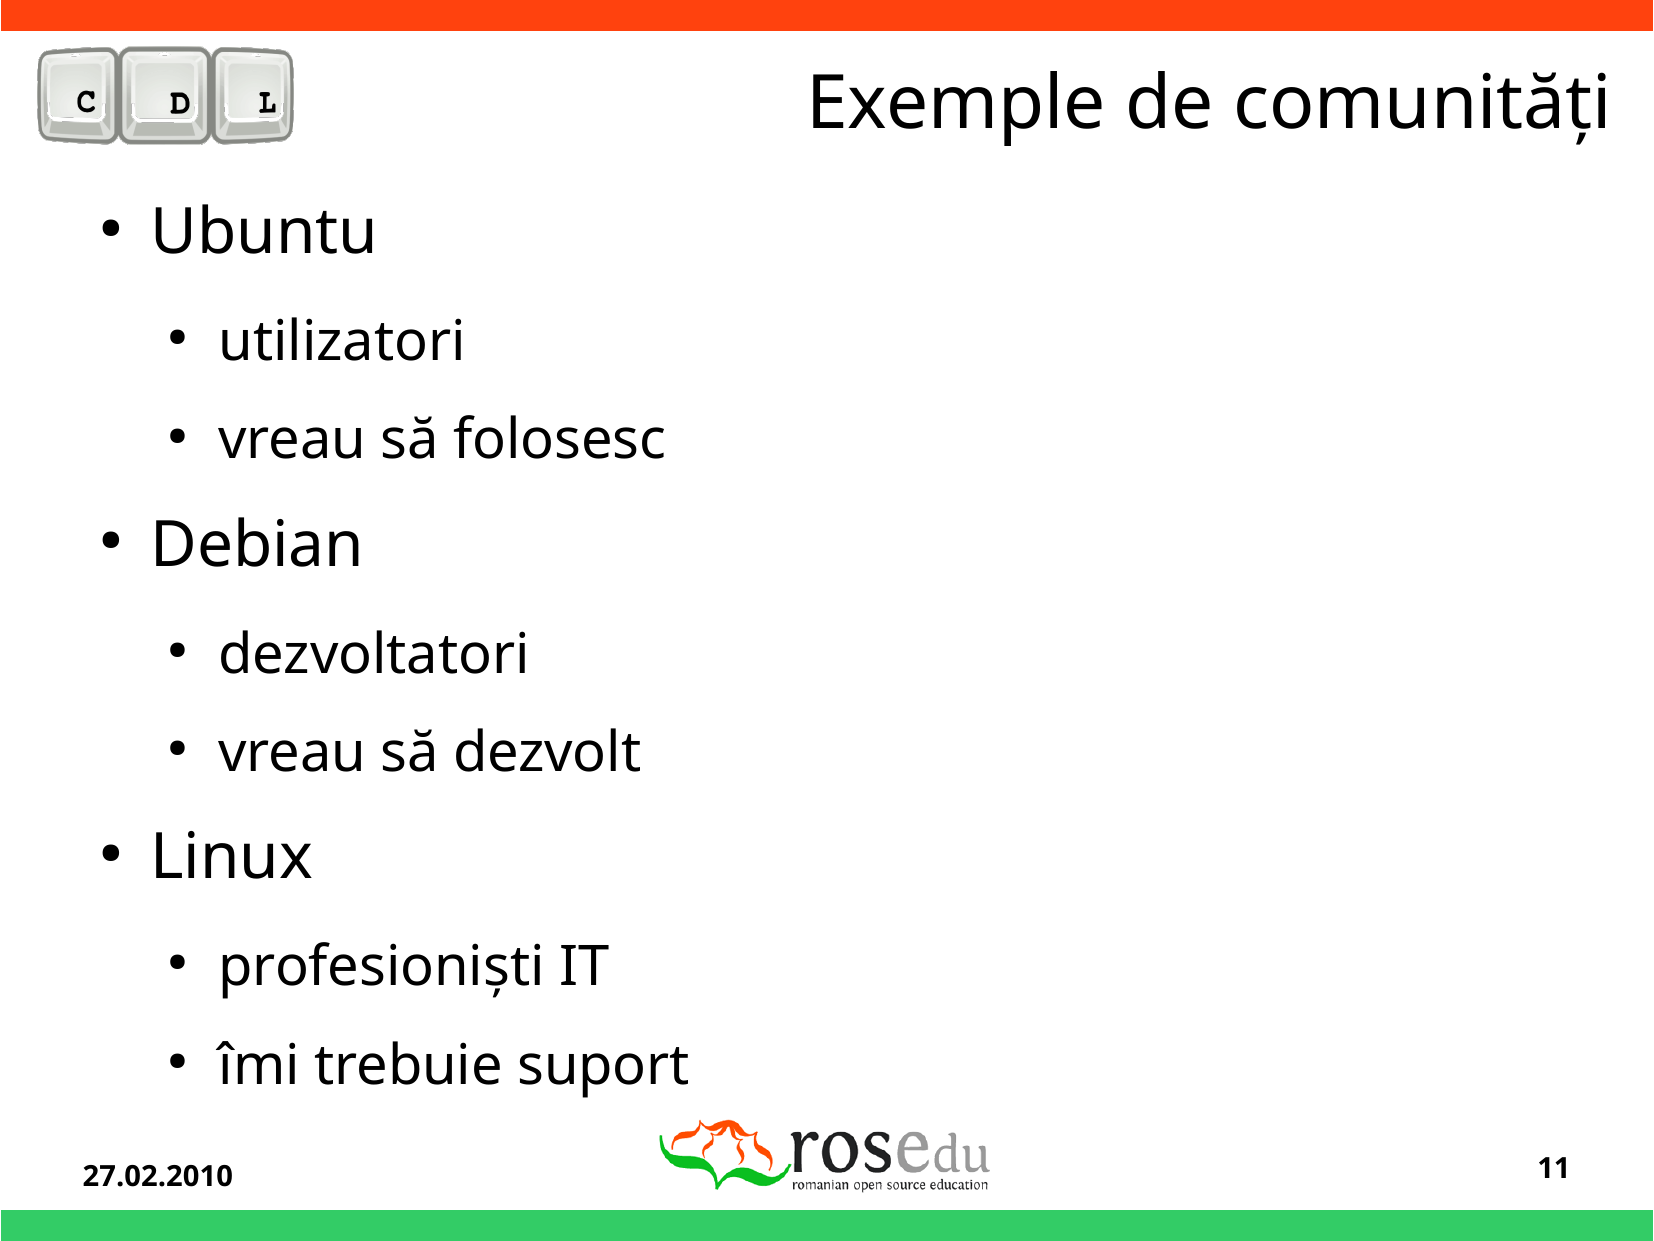

# Exemple de comunități
Ubuntu
utilizatori
vreau să folosesc
Debian
dezvoltatori
vreau să dezvolt
Linux
profesioniști IT
îmi trebuie suport
11
27.02.2010